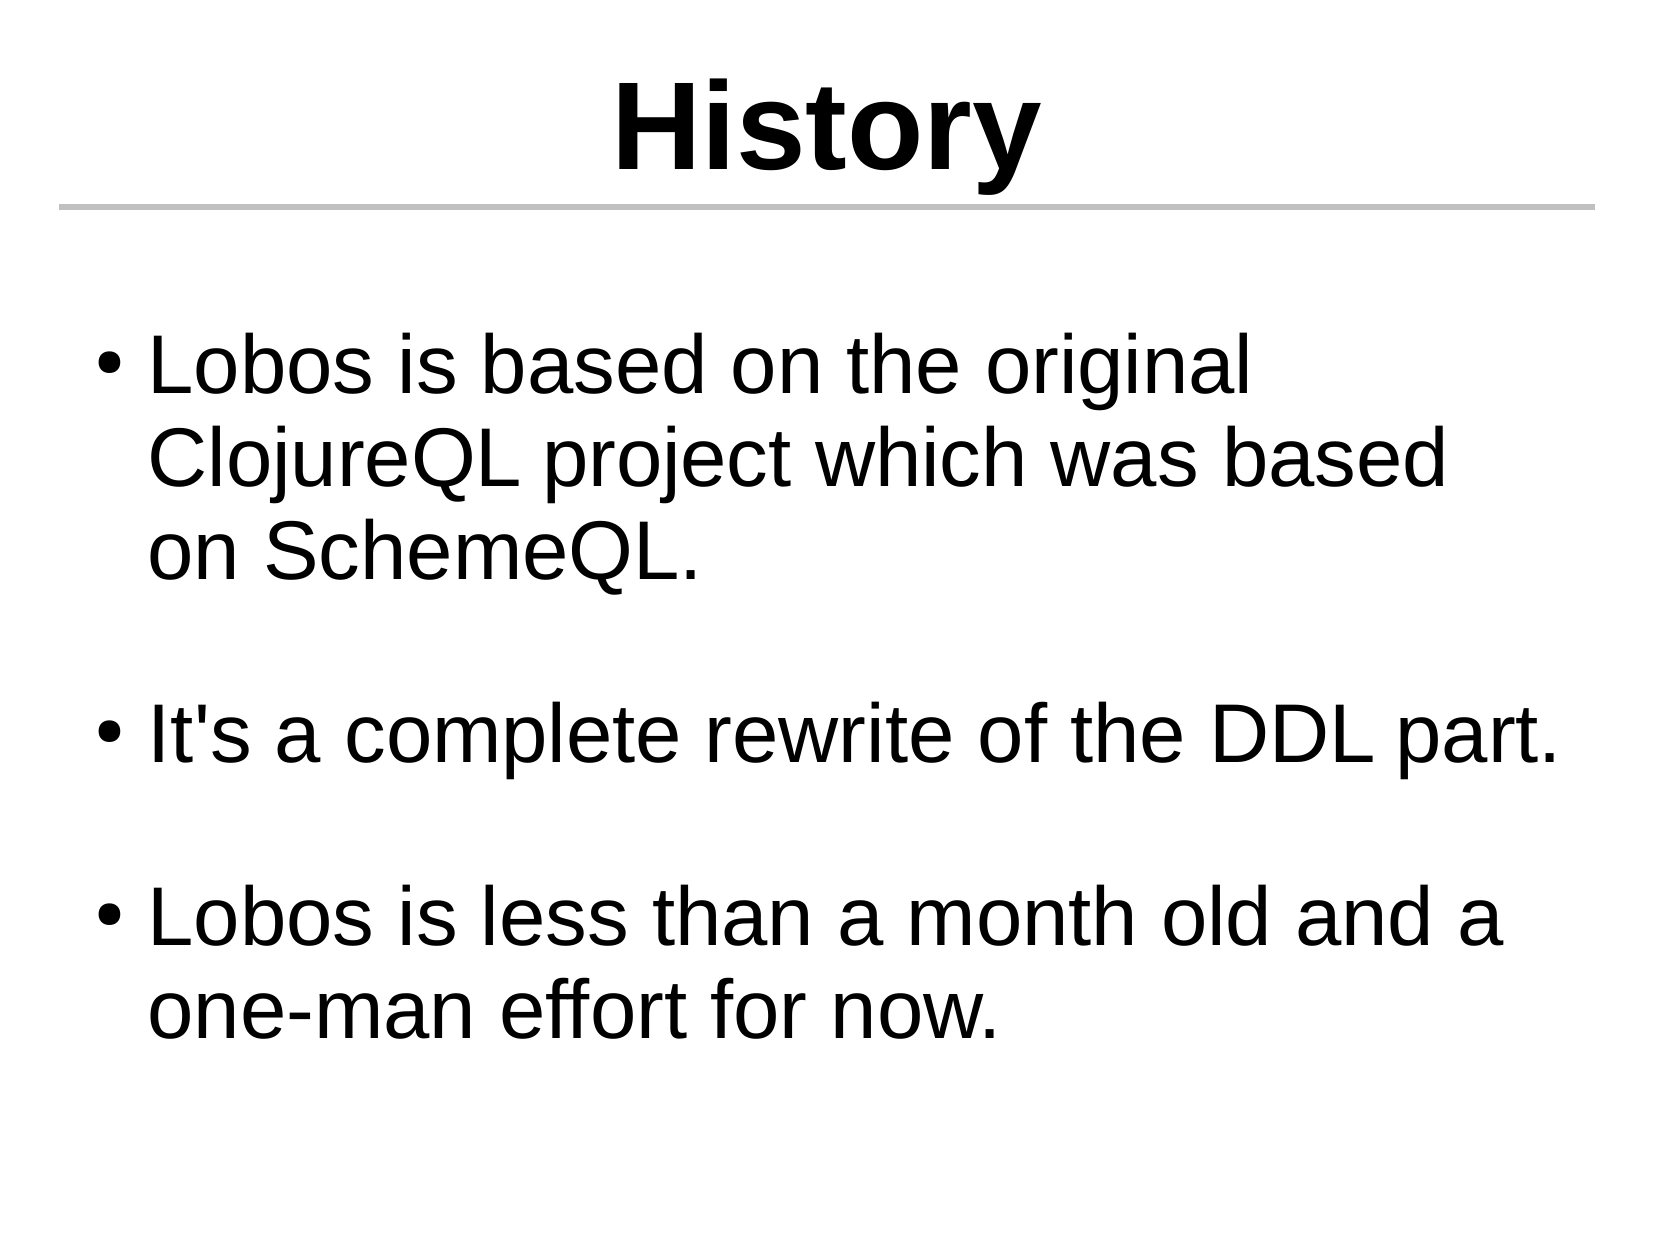

# History
Lobos is based on the original ClojureQL project which was based on SchemeQL.
It's a complete rewrite of the DDL part.
Lobos is less than a month old and a one-man effort for now.